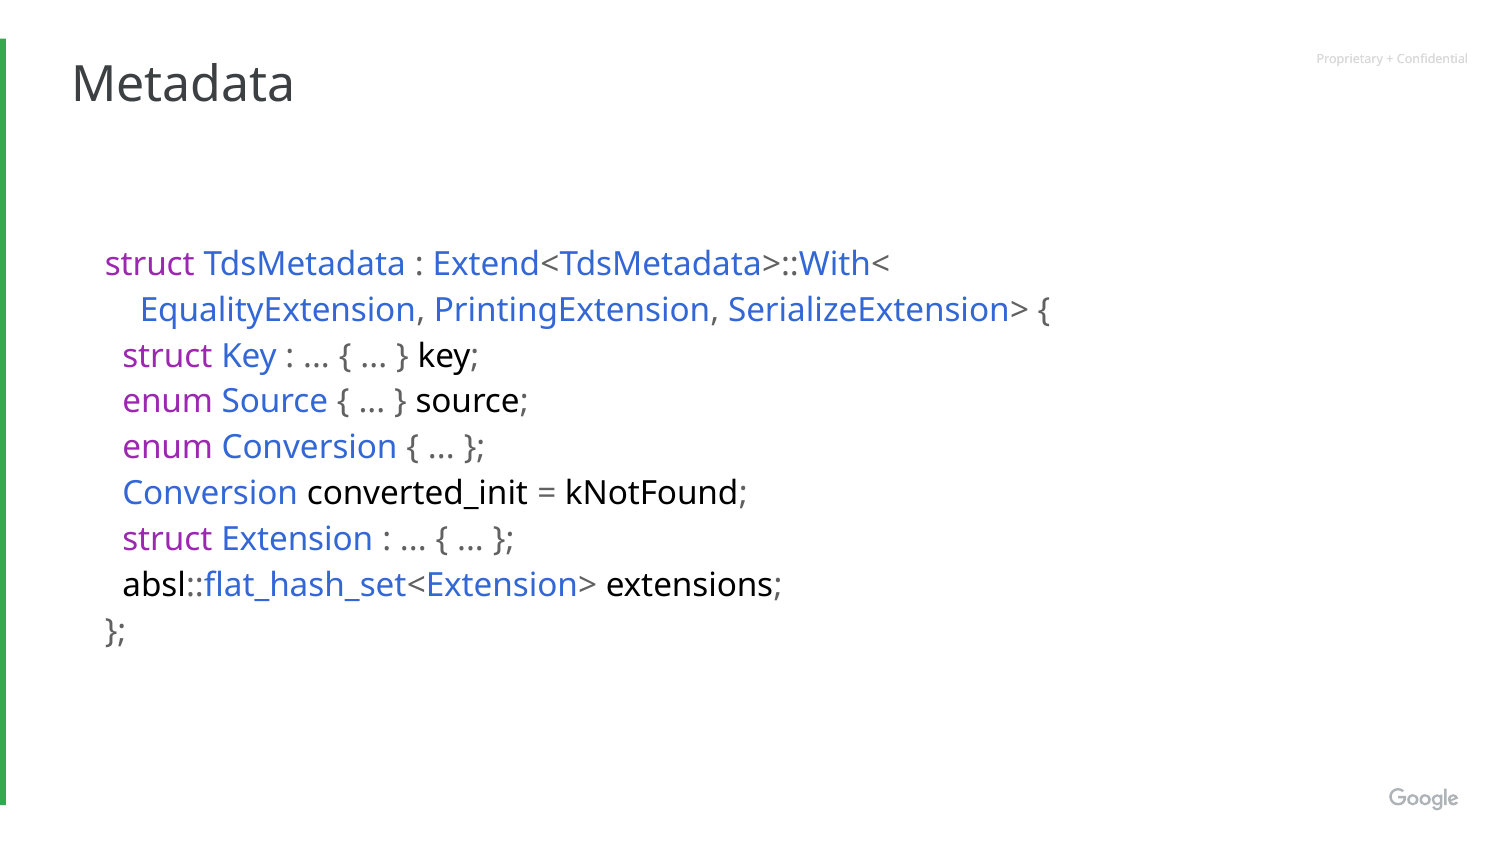

Metadata
# struct TdsMetadata : Extend<TdsMetadata>::With<
 EqualityExtension, PrintingExtension, SerializeExtension> {
 struct Key : ... { ... } key;
 enum Source { ... } source;
 enum Conversion { ... };
 Conversion converted_init = kNotFound;
 struct Extension : ... { ... };
 absl::flat_hash_set<Extension> extensions;
};